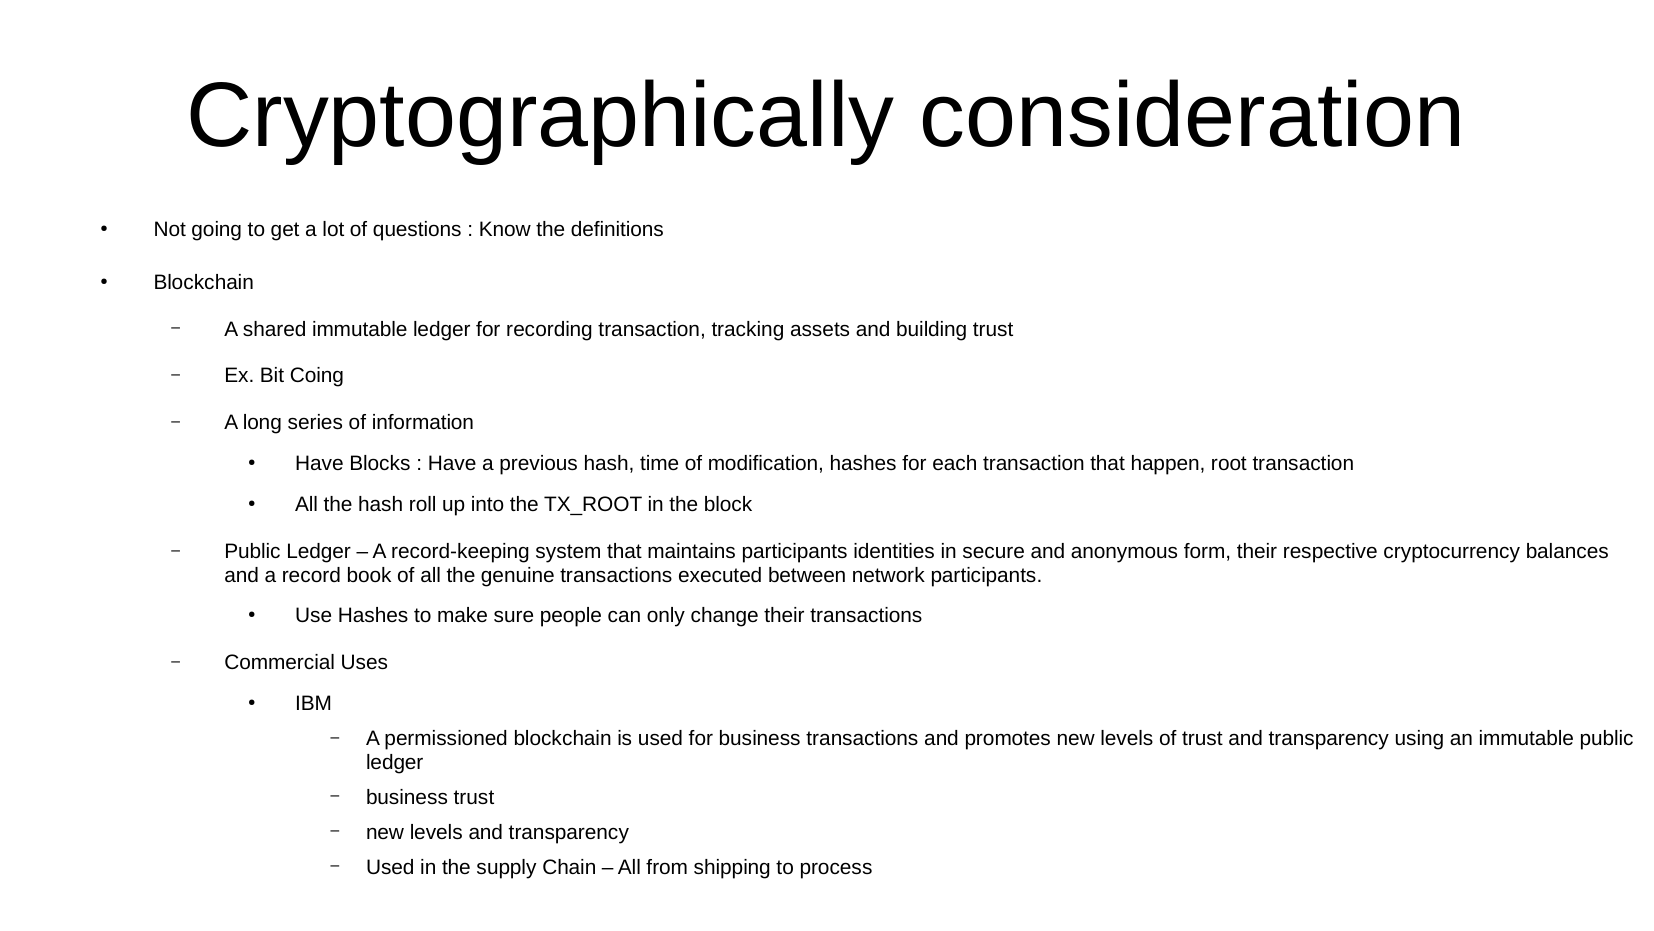

# Cryptographically consideration
Not going to get a lot of questions : Know the definitions
Blockchain
A shared immutable ledger for recording transaction, tracking assets and building trust
Ex. Bit Coing
A long series of information
Have Blocks : Have a previous hash, time of modification, hashes for each transaction that happen, root transaction
All the hash roll up into the TX_ROOT in the block
Public Ledger – A record-keeping system that maintains participants identities in secure and anonymous form, their respective cryptocurrency balances and a record book of all the genuine transactions executed between network participants.
Use Hashes to make sure people can only change their transactions
Commercial Uses
IBM
A permissioned blockchain is used for business transactions and promotes new levels of trust and transparency using an immutable public ledger
business trust
new levels and transparency
Used in the supply Chain – All from shipping to process